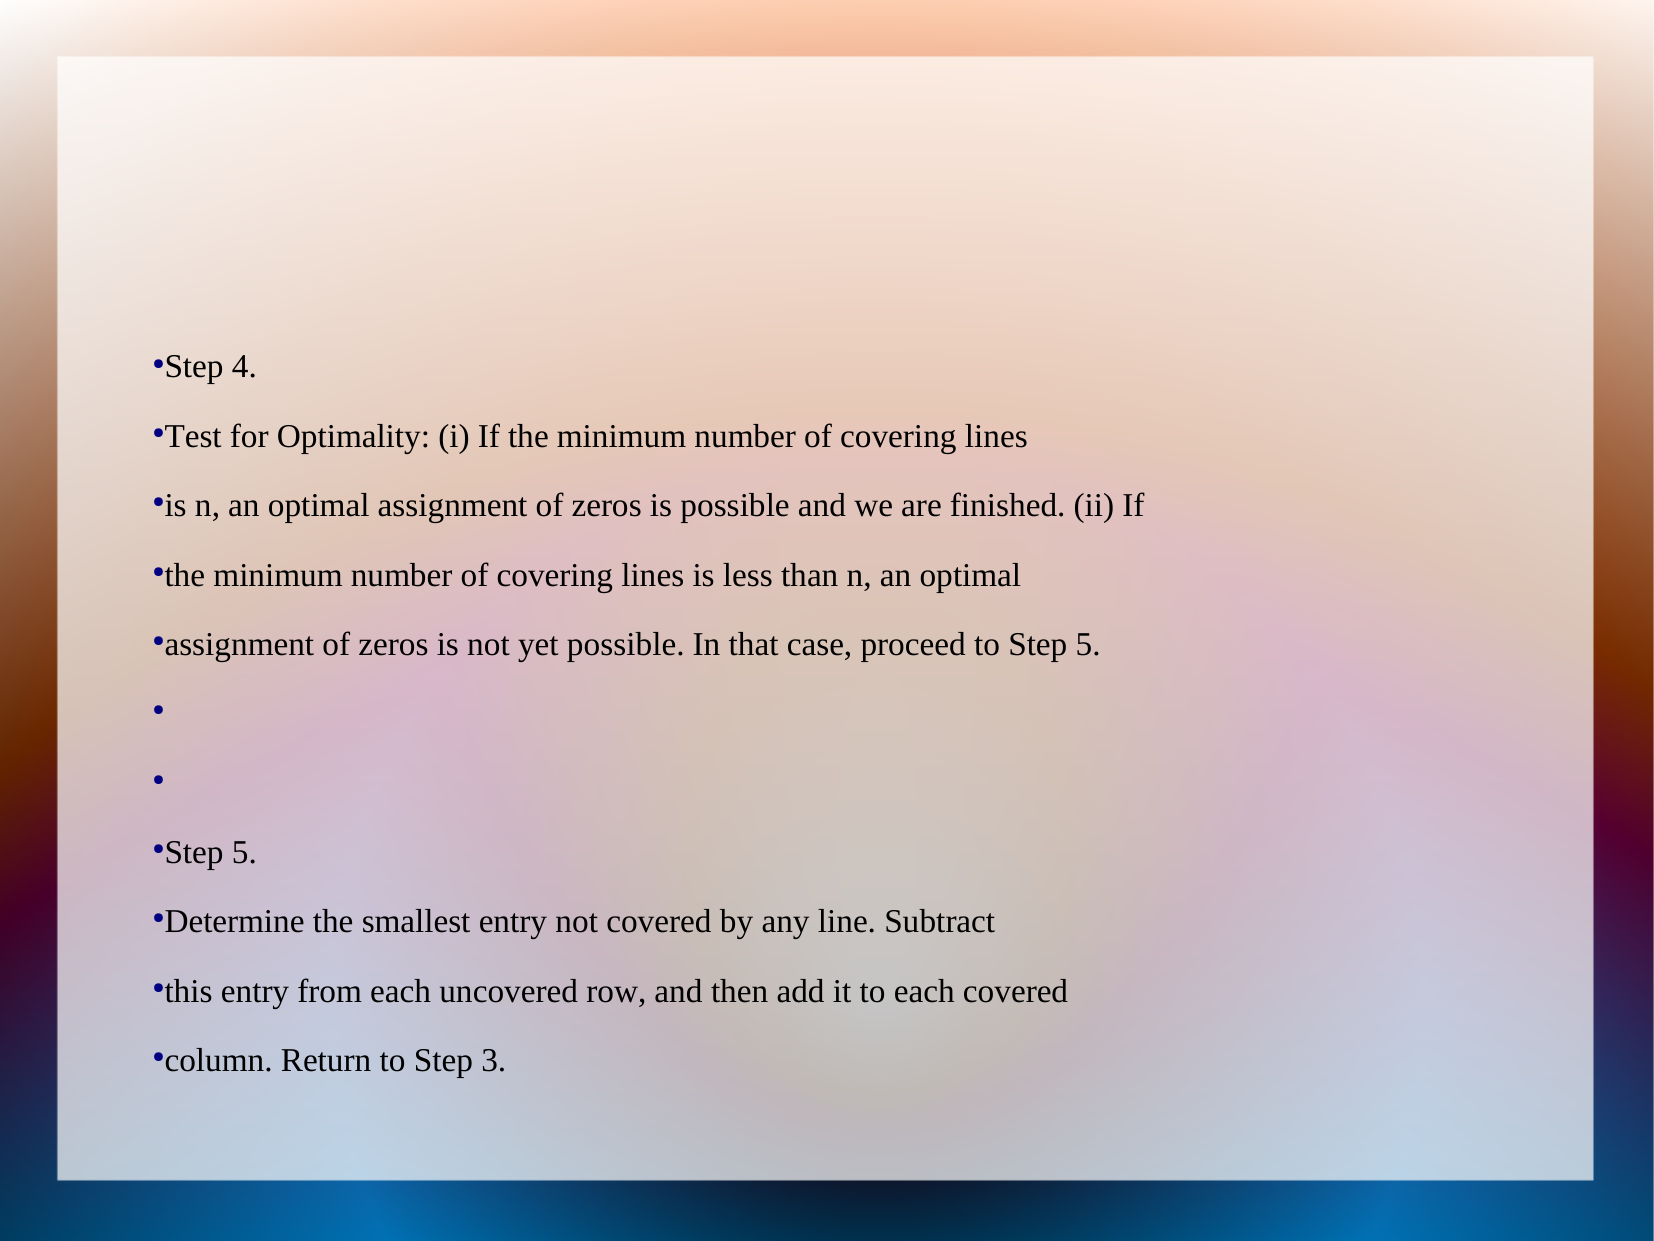

#
Step 4.
Test for Optimality: (i) If the minimum number of covering lines
is n, an optimal assignment of zeros is possible and we are finished. (ii) If
the minimum number of covering lines is less than n, an optimal
assignment of zeros is not yet possible. In that case, proceed to Step 5.
Step 5.
Determine the smallest entry not covered by any line. Subtract
this entry from each uncovered row, and then add it to each covered
column. Return to Step 3.